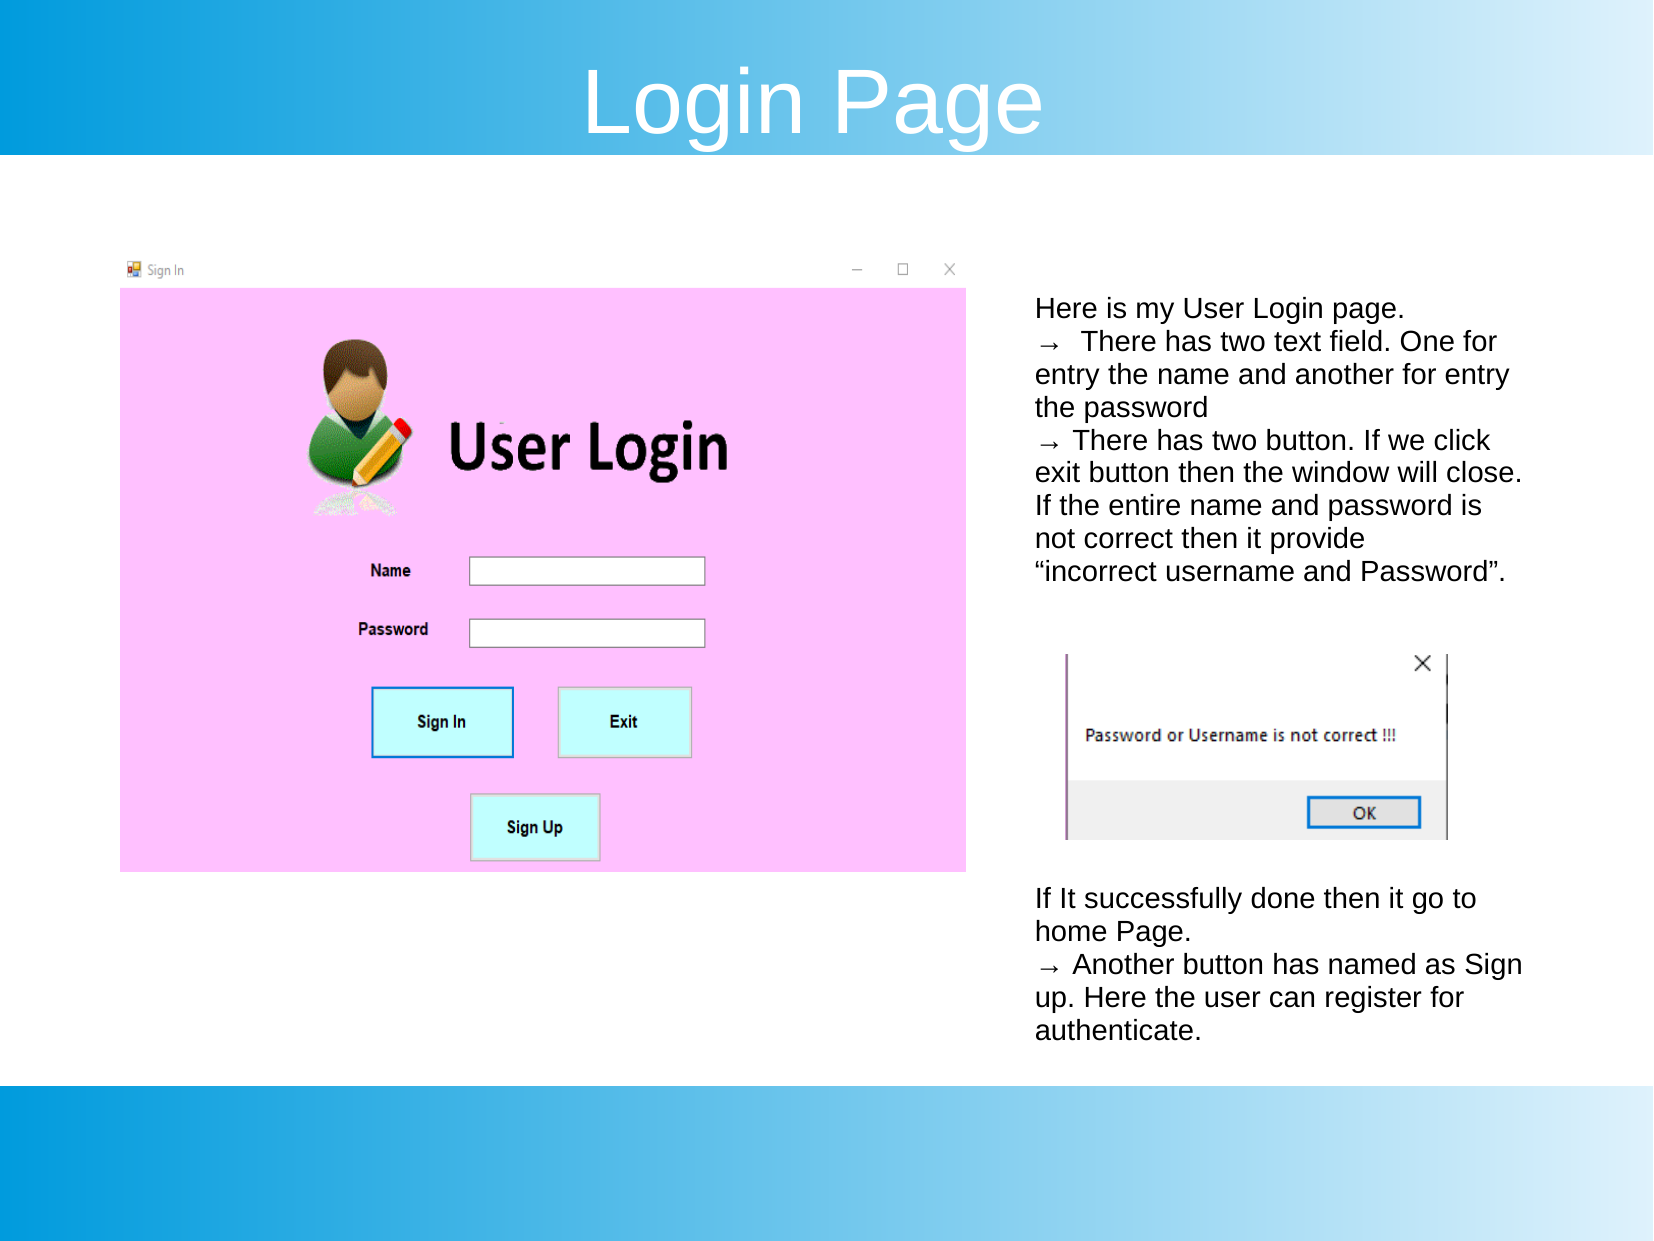

# Login Page
Here is my User Login page.
→ There has two text field. One for entry the name and another for entry the password
→ There has two button. If we click exit button then the window will close.
If the entire name and password is not correct then it provide
“incorrect username and Password”.
If It successfully done then it go to home Page.
→ Another button has named as Sign up. Here the user can register for authenticate.